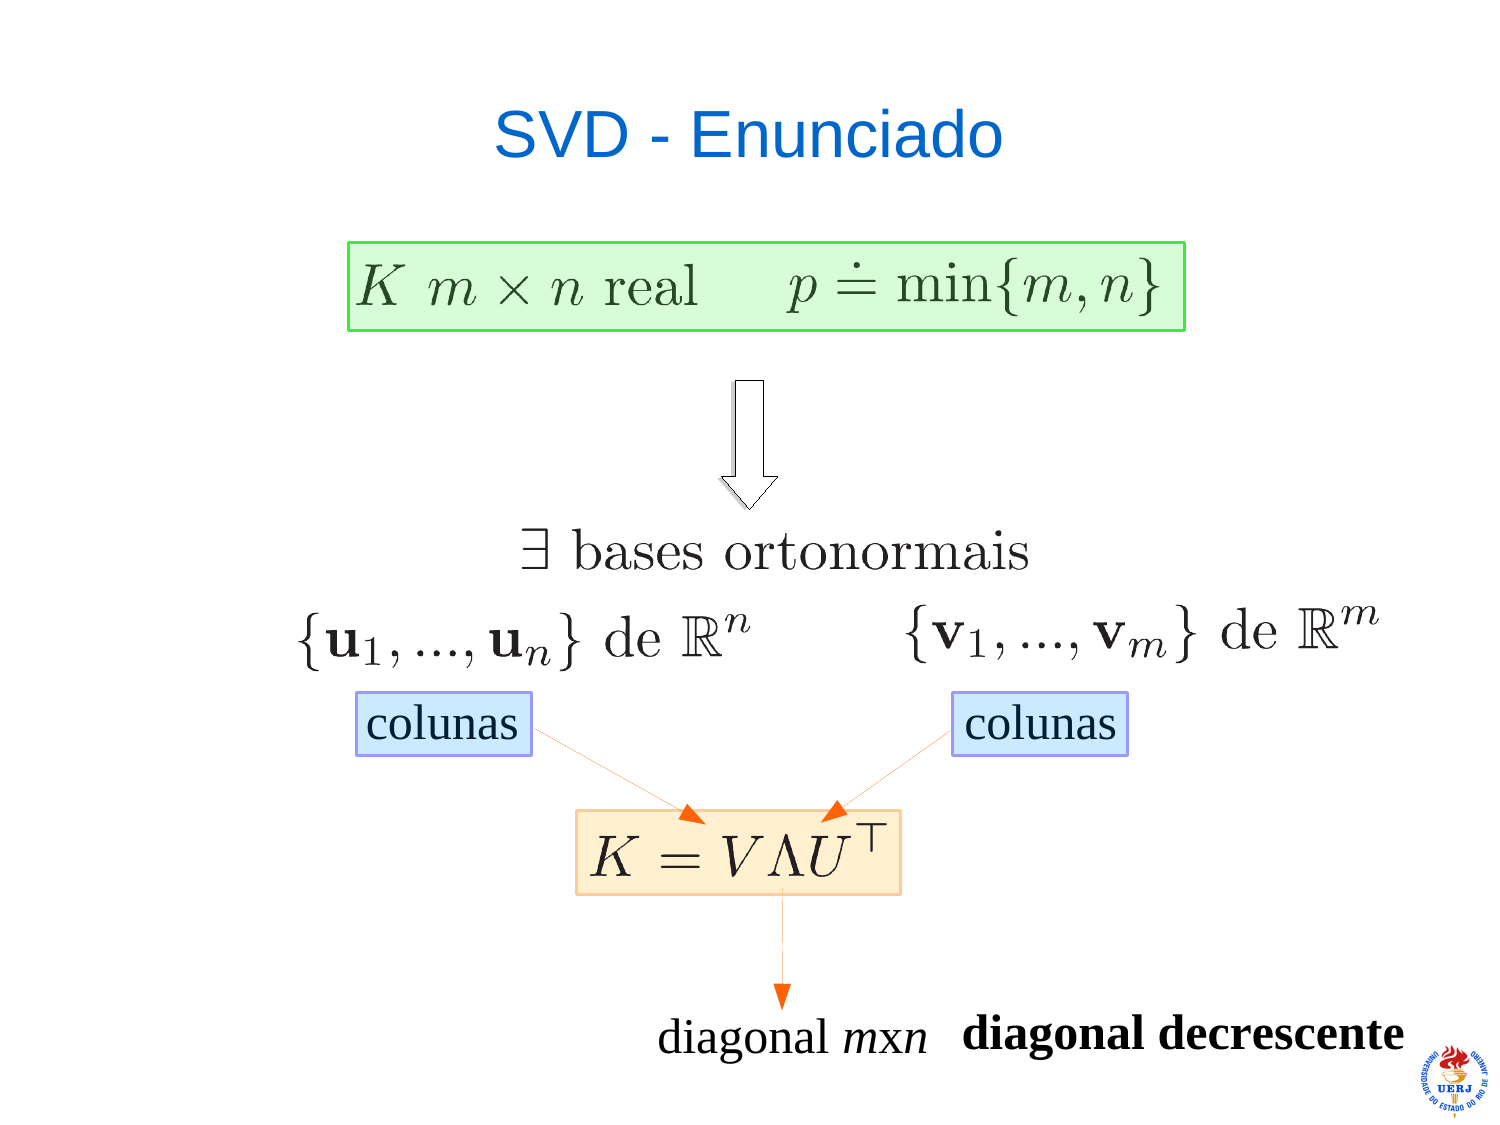

# SVD - Enunciado
colunas
colunas
diagonal decrescente
diagonal mxn